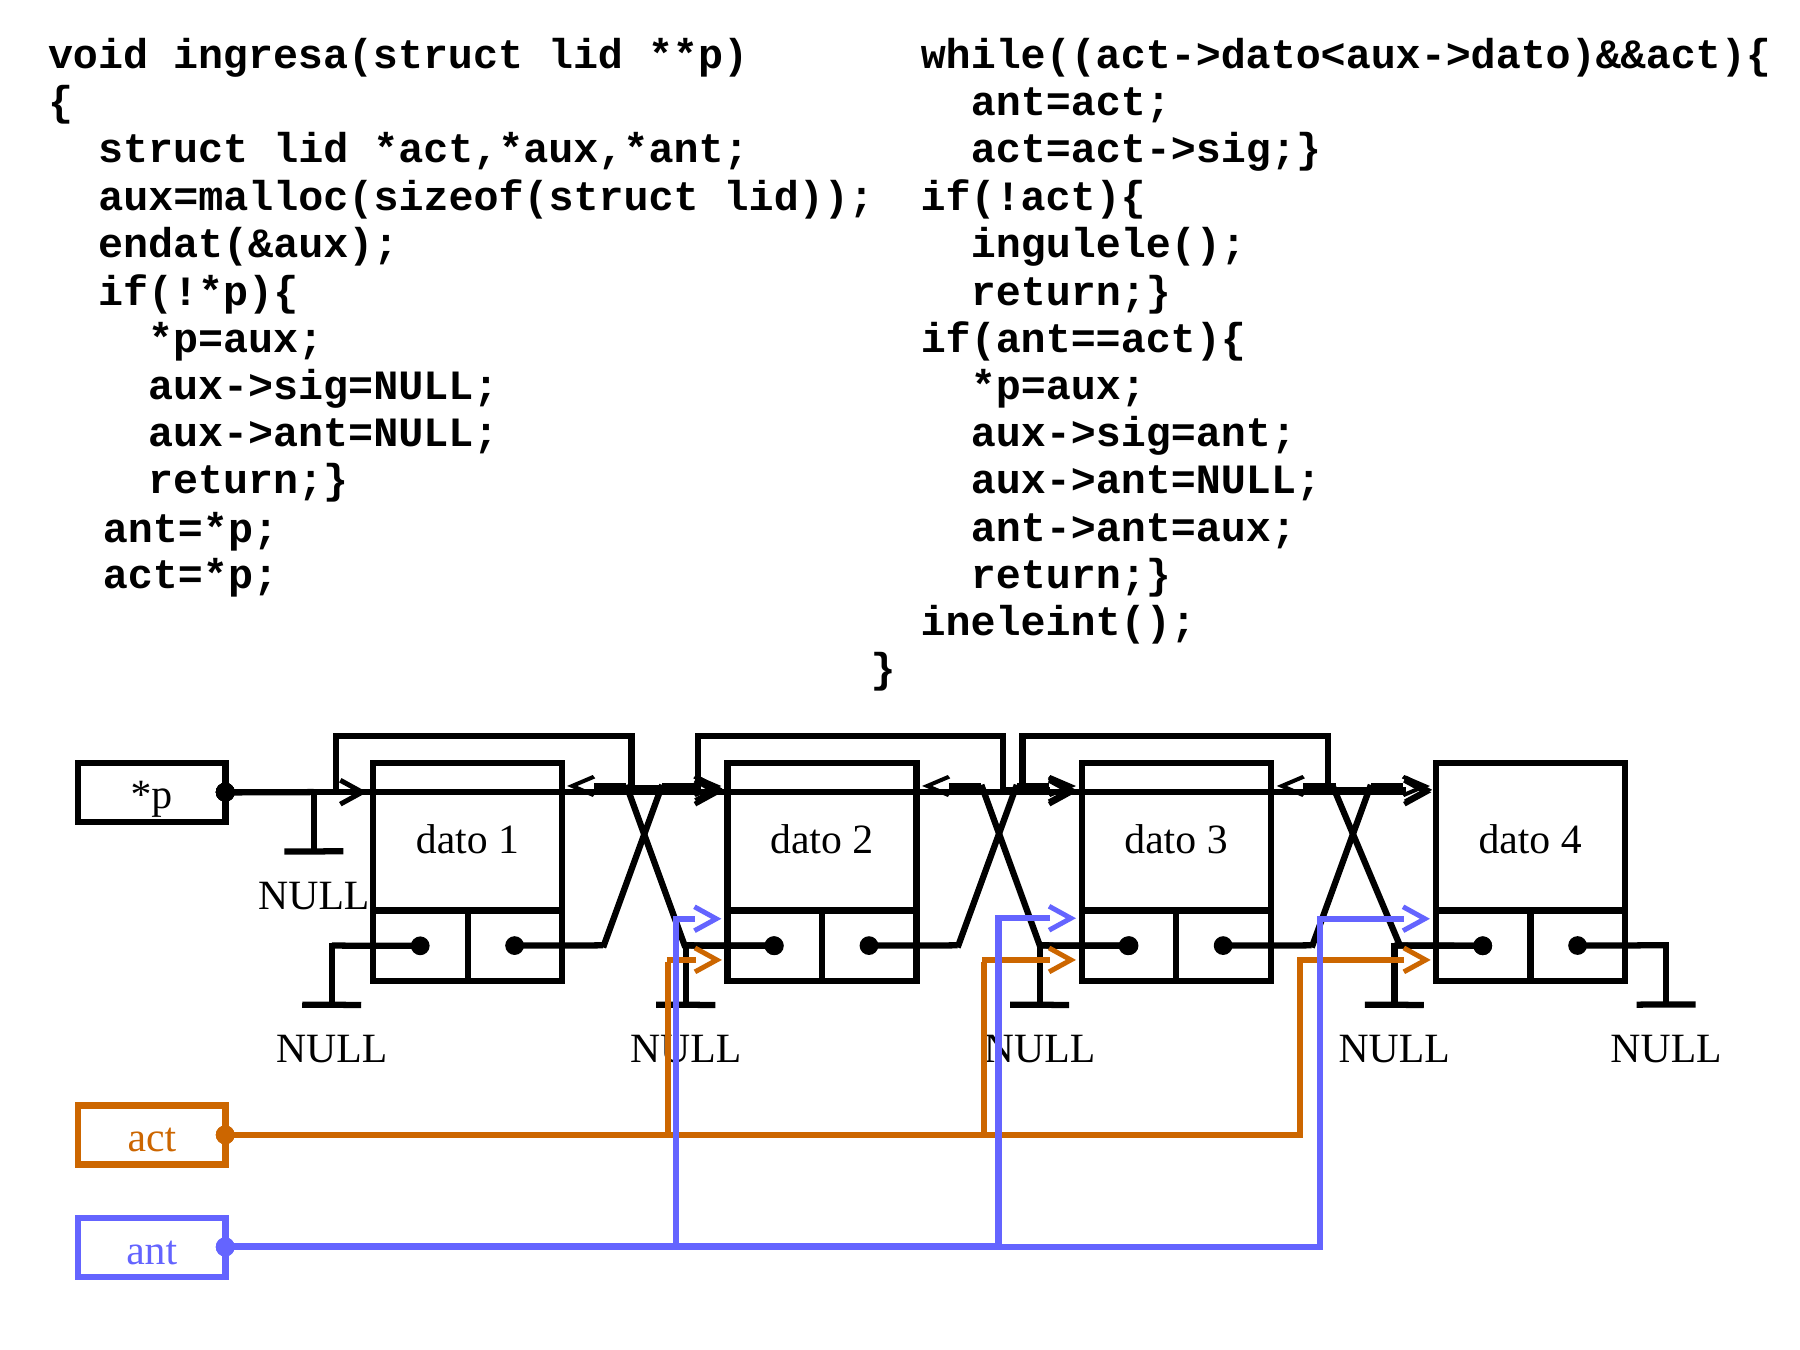

void ingresa(struct lid **p)
 while((act->dato<aux->dato)&&act){
{
 ant=act;
 struct lid *act,*aux,*ant;
 act=act->sig;}
 aux=malloc(sizeof(struct lid));
 if(!act){
 endat(&aux);
 ingulele();
 if(!*p){
 return;}
 *p=aux;
 if(ant==act){
 aux->sig=NULL;
 *p=aux;
 aux->ant=NULL;
 aux->sig=ant;
 return;}
 aux->ant=NULL;
 ant->ant=aux;
 ant=*p;
 act=*p;
 return;}
 ineleint();
}
*p
dato 1
dato 2
dato 3
dato 4
NULL
NULL
NULL
NULL
NULL
NULL
act
ant